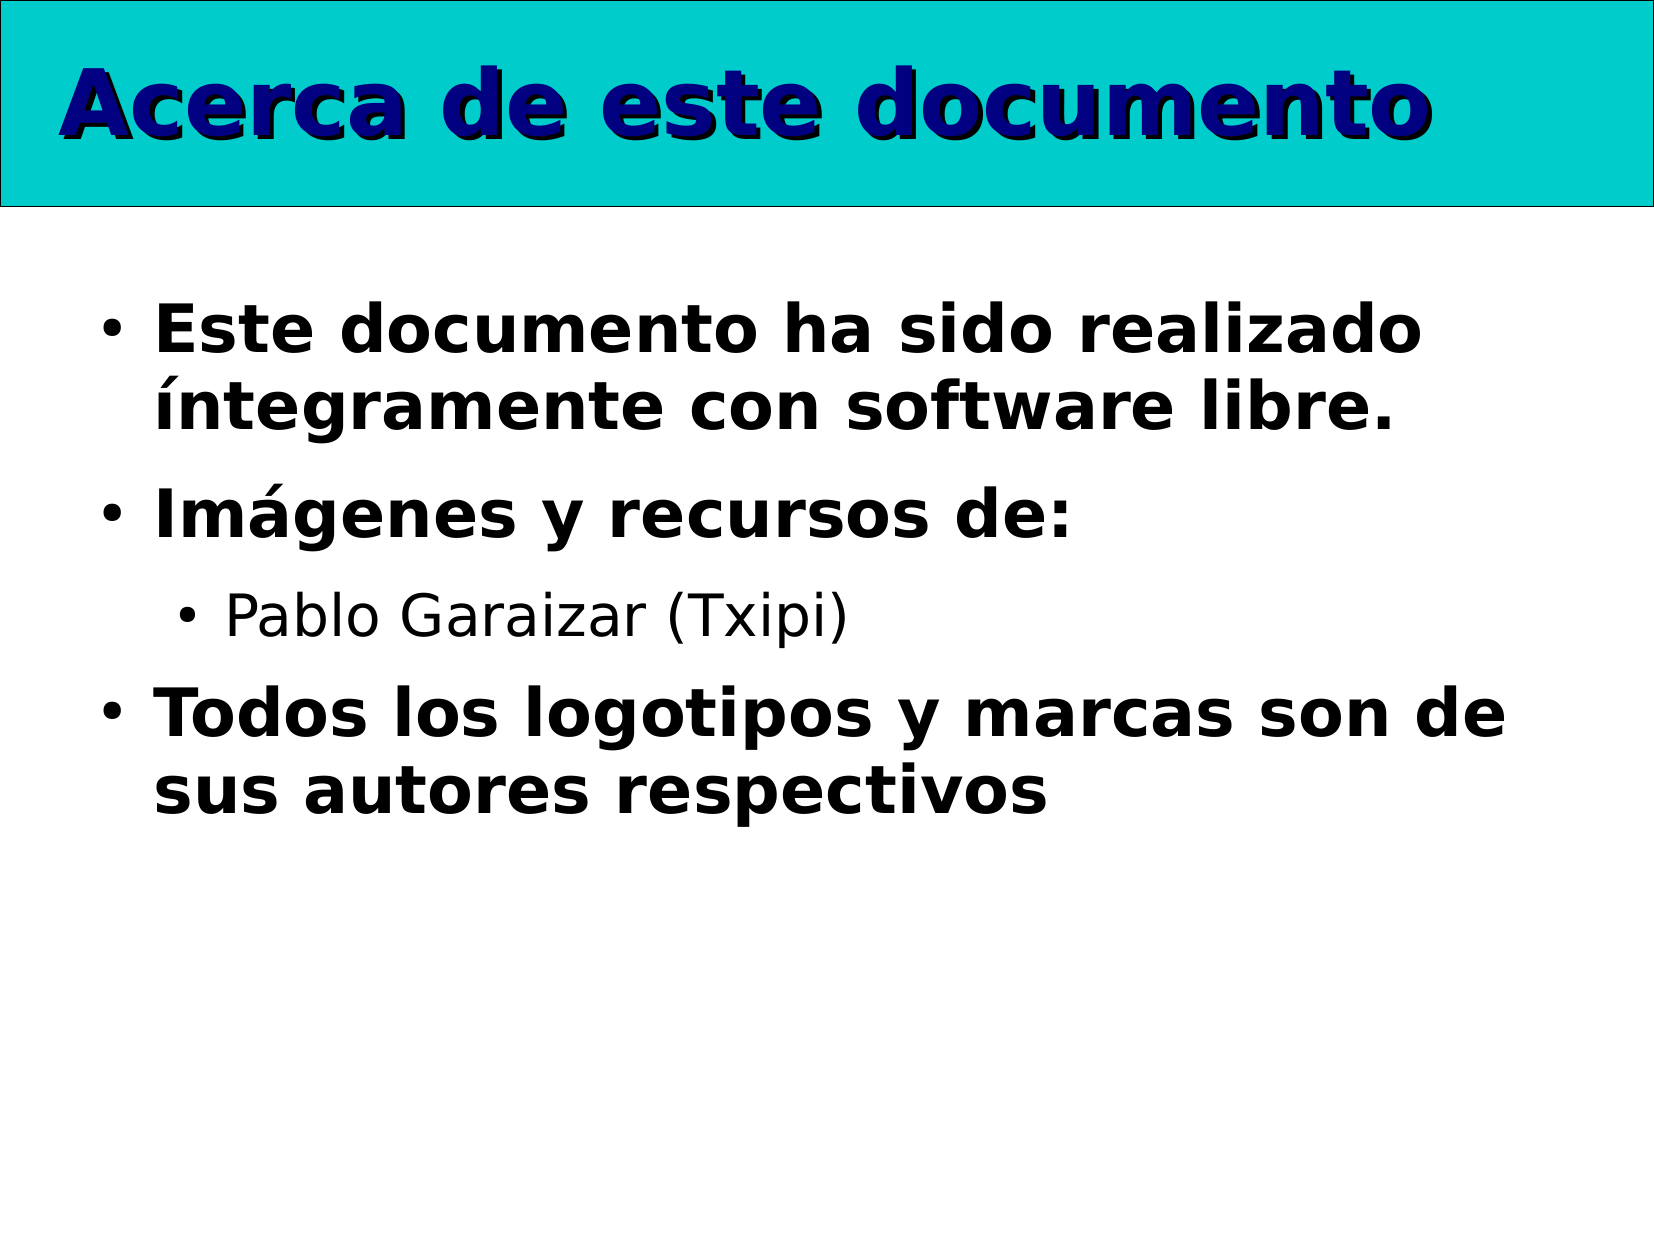

# Acerca de este documento
Este documento ha sido realizado íntegramente con software libre.
Imágenes y recursos de:
Pablo Garaizar (Txipi)
Todos los logotipos y marcas son de sus autores respectivos